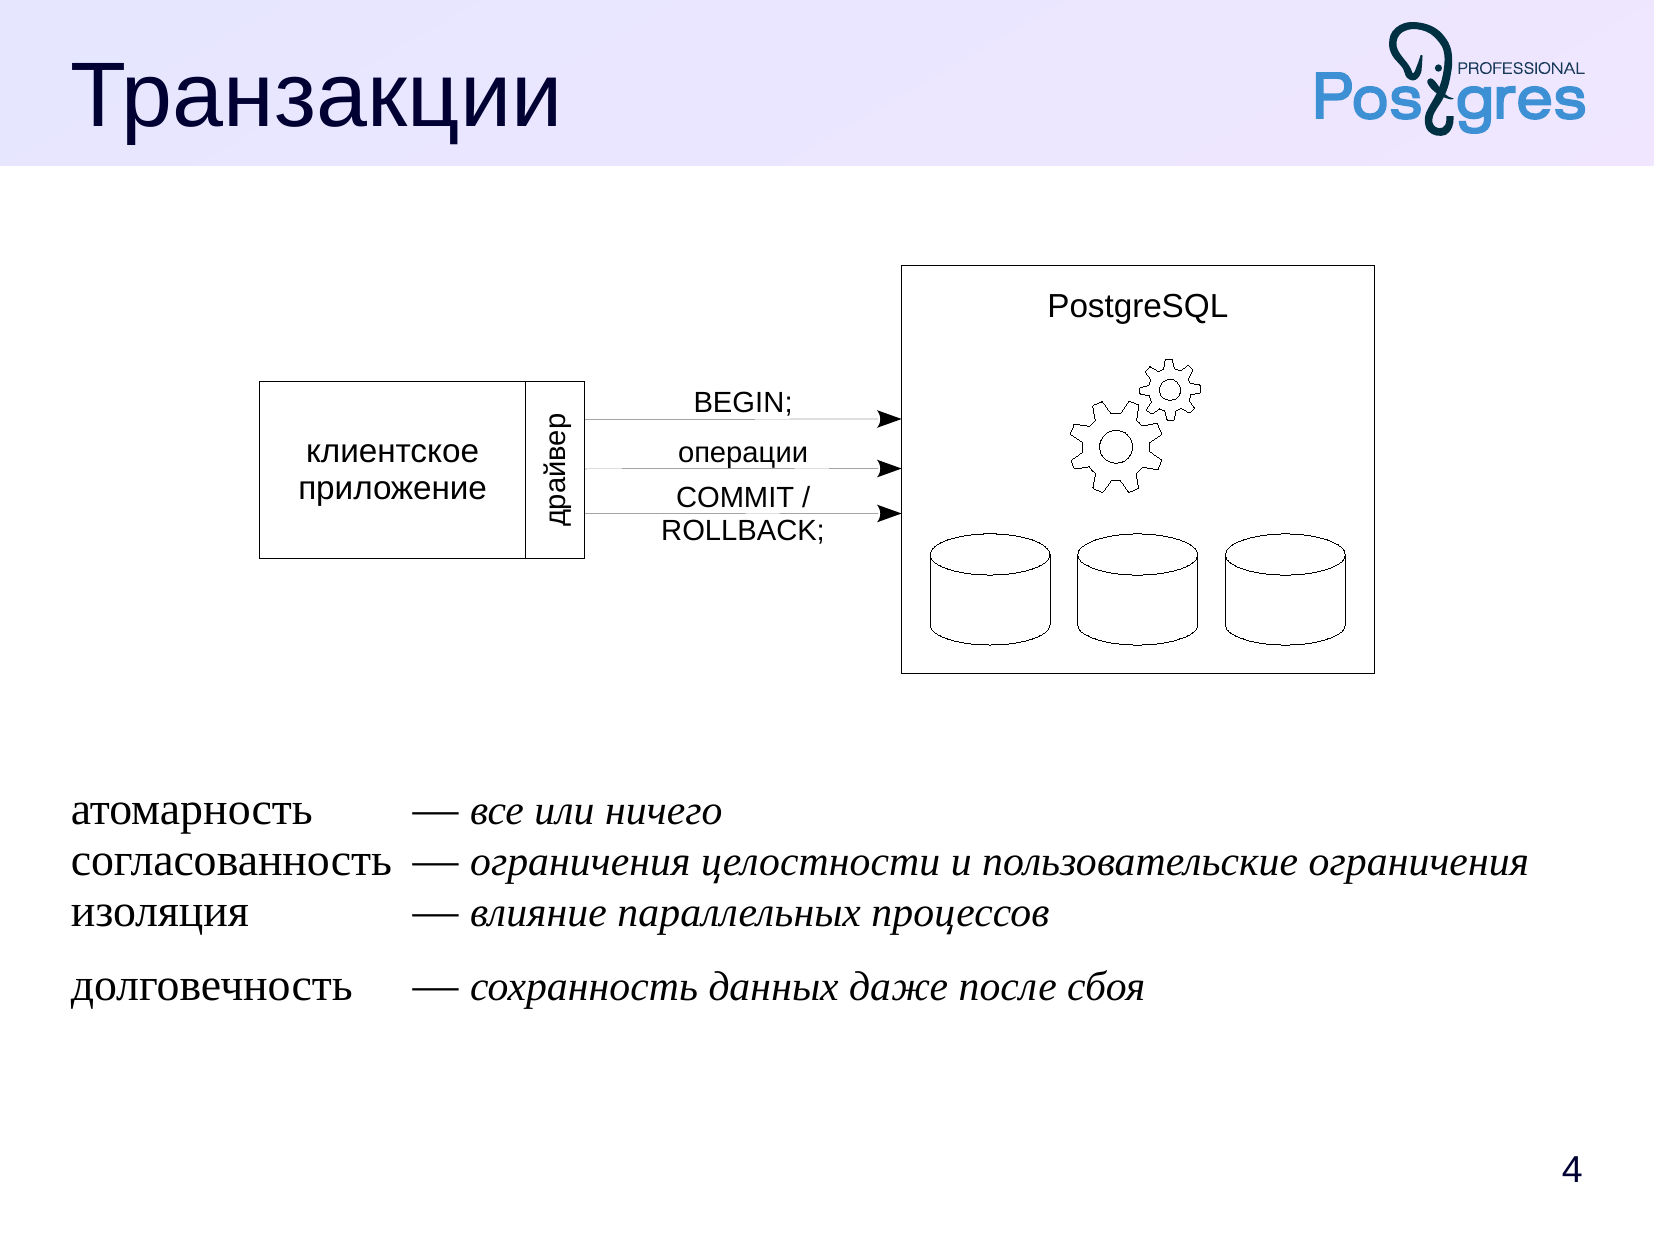

# Транзакции
PostgreSQL
PostgreSQL
атомарность	— все или ничего
согласованность	— ограничения целостности и пользовательские ограничения
изоляция	— влияние параллельных процессов
долговечность	— сохранность данных даже после сбоя
клиентское
приложение
драйвер